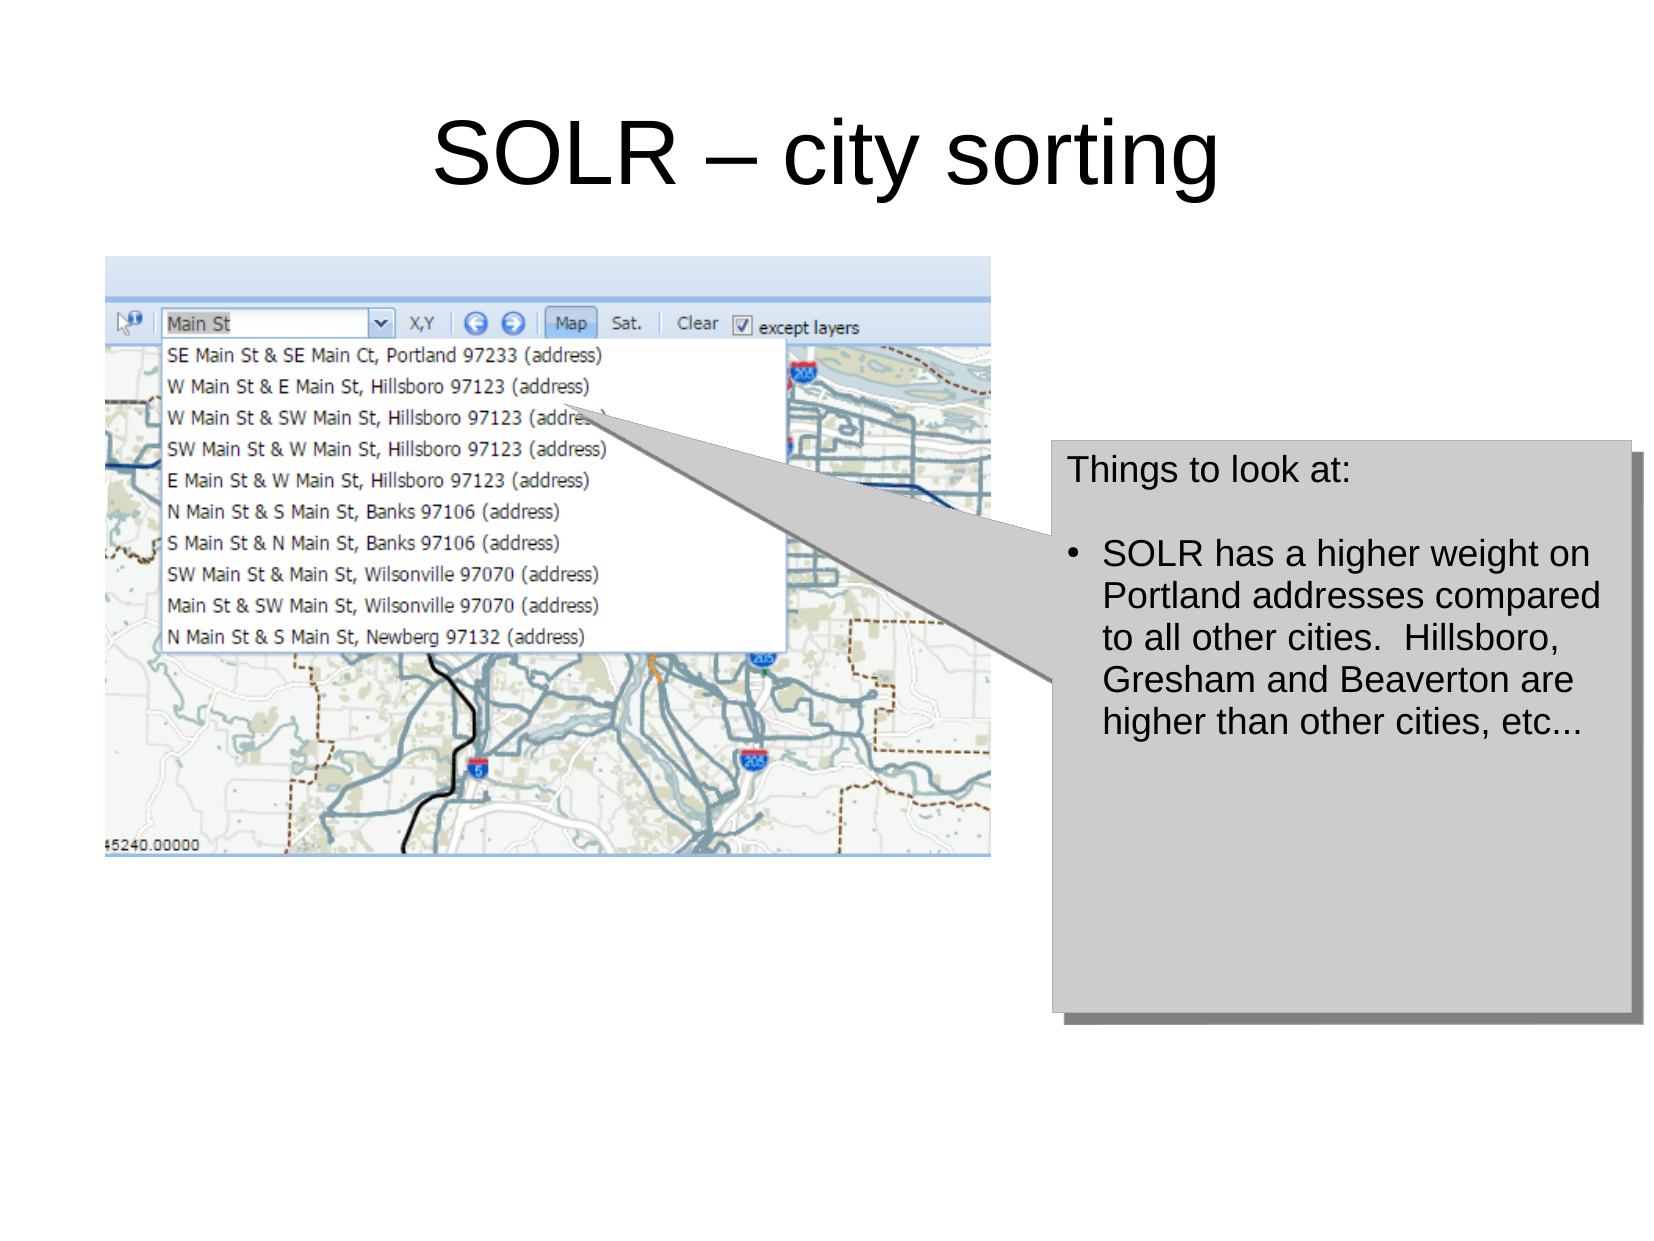

# SOLR – city sorting
Things to look at:
SOLR has a higher weight on Portland addresses compared to all other cities. Hillsboro, Gresham and Beaverton are higher than other cities, etc...